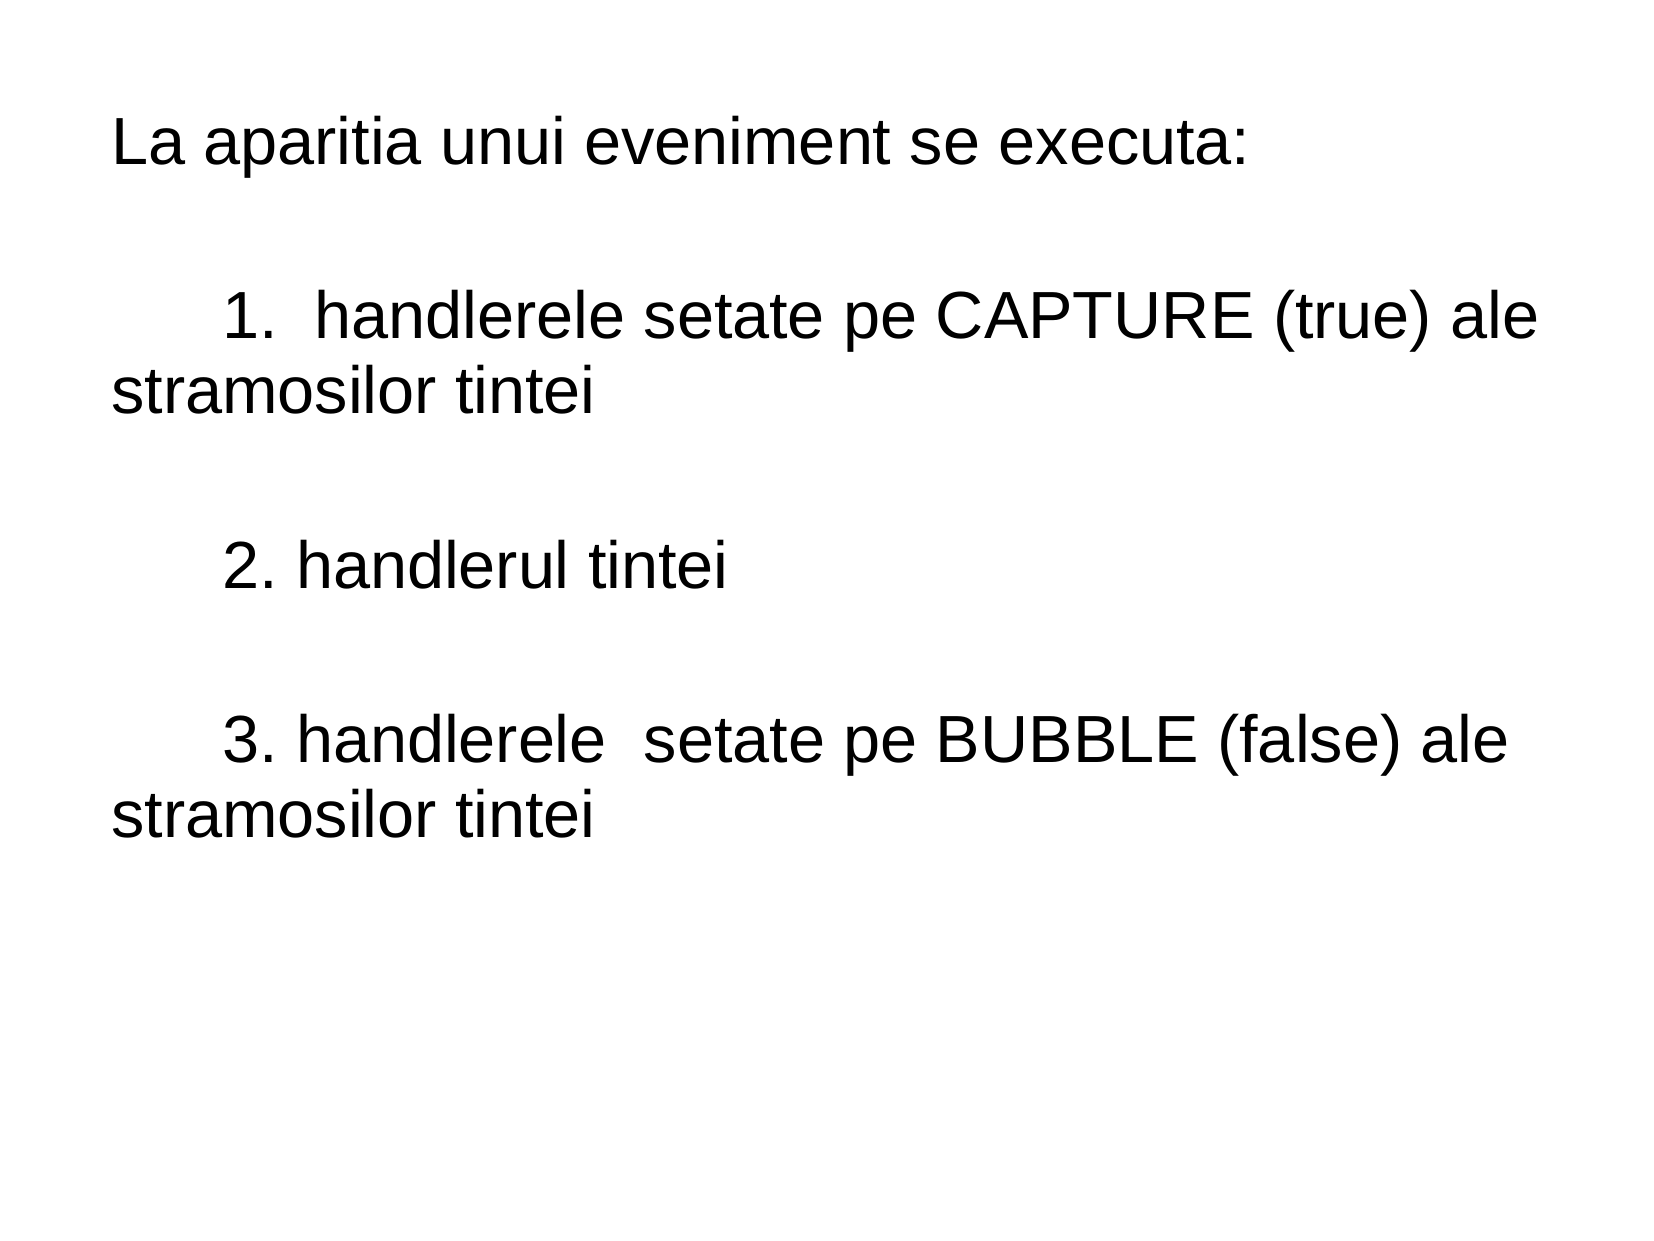

La aparitia unui eveniment se executa:
 1. handlerele setate pe CAPTURE (true) ale stramosilor tintei
 2. handlerul tintei
 3. handlerele setate pe BUBBLE (false) ale stramosilor tintei